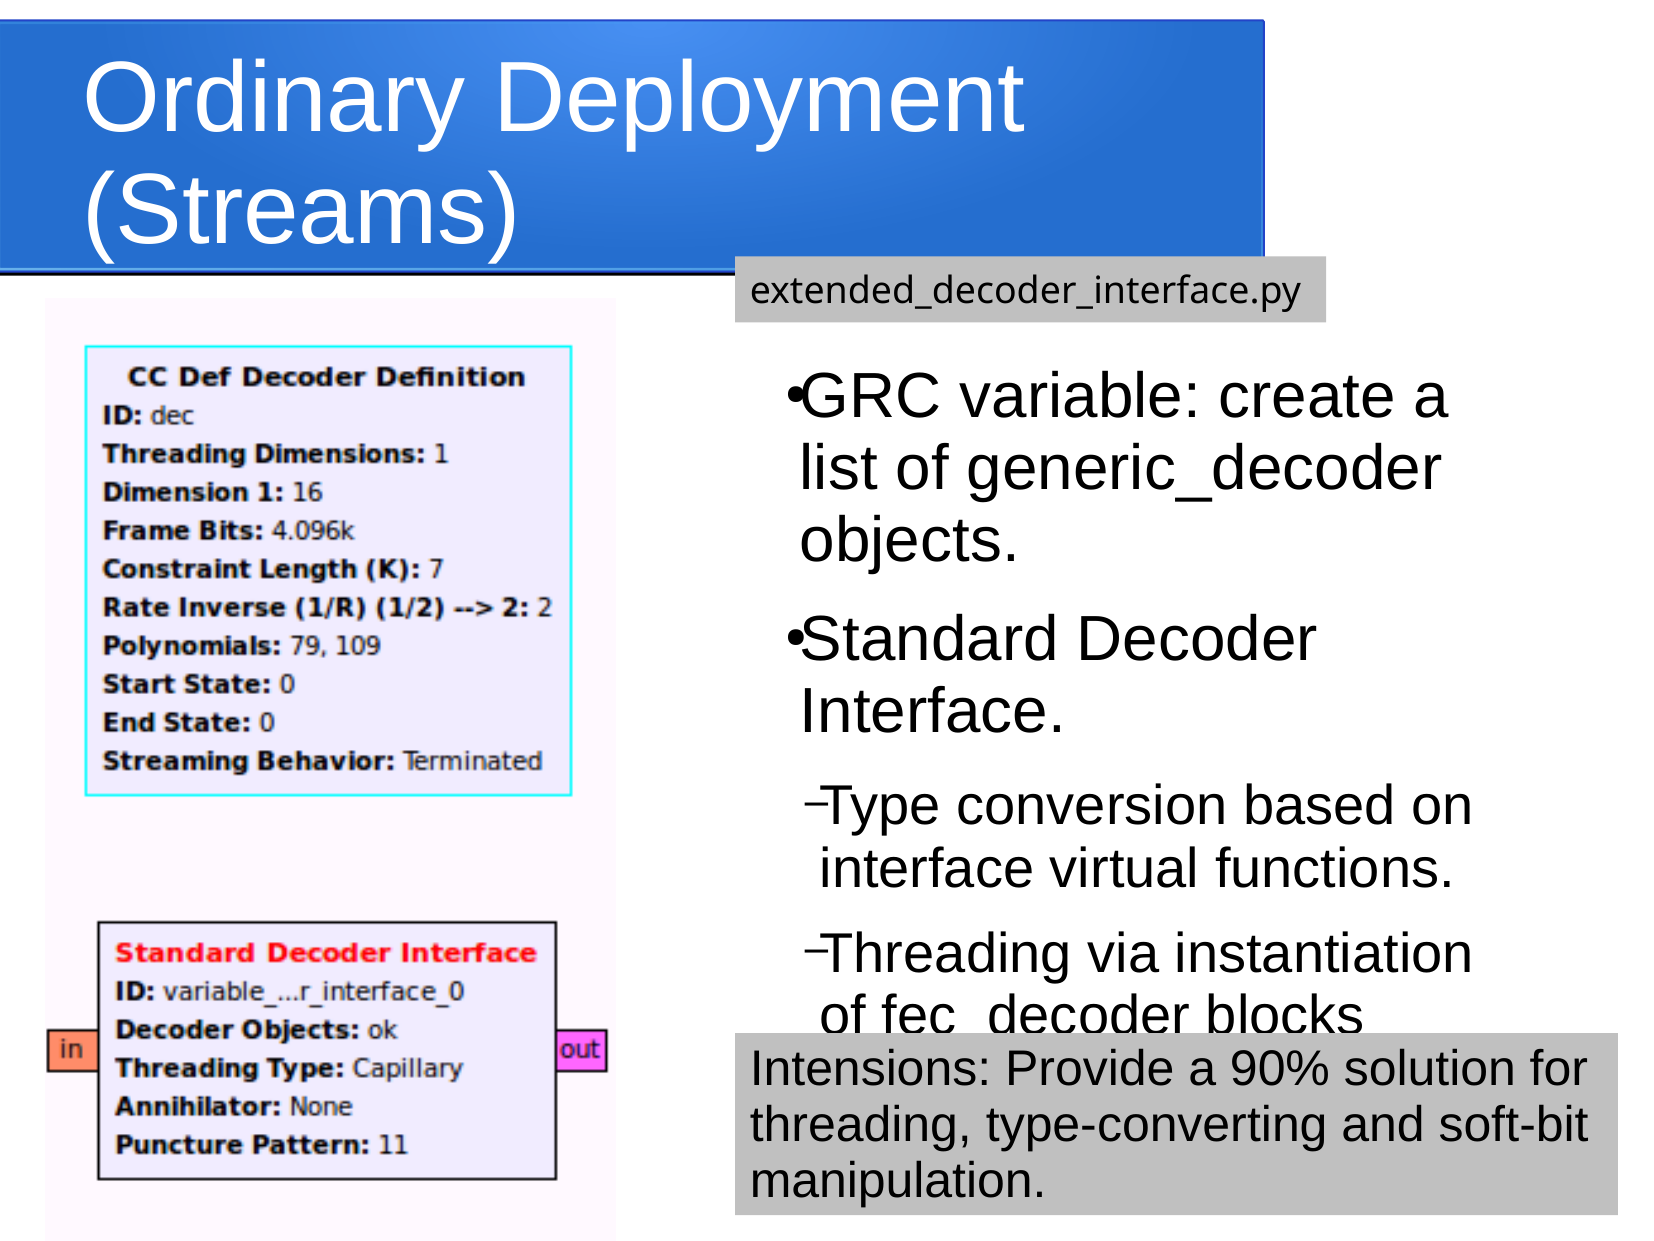

# Ordinary Deployment (Streams)
extended_decoder_interface.py
GRC variable: create a list of generic_decoder objects.
Standard Decoder Interface.
Type conversion based on interface virtual functions.
Threading via instantiation of fec_decoder blocks (capillary, ordinary).
Access common utilities.
Intensions: Provide a 90% solution for
threading, type-converting and soft-bit
manipulation.